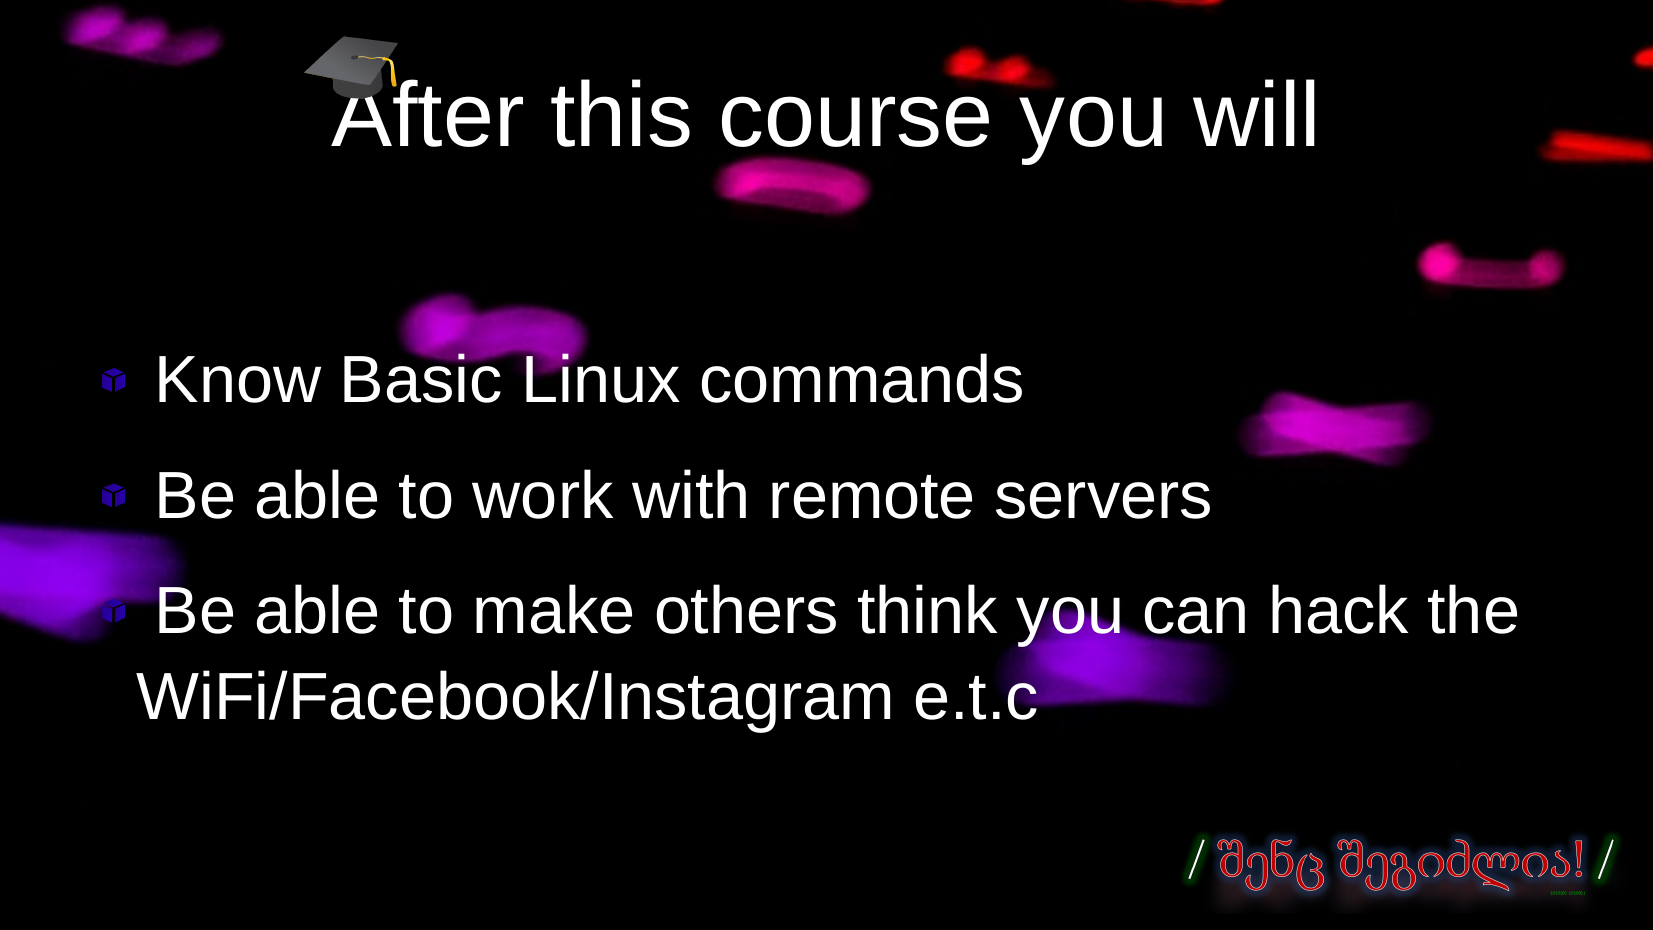

# After this course you will
 Know Basic Linux commands
 Be able to work with remote servers
 Be able to make others think you can hack the WiFi/Facebook/Instagram e.t.c